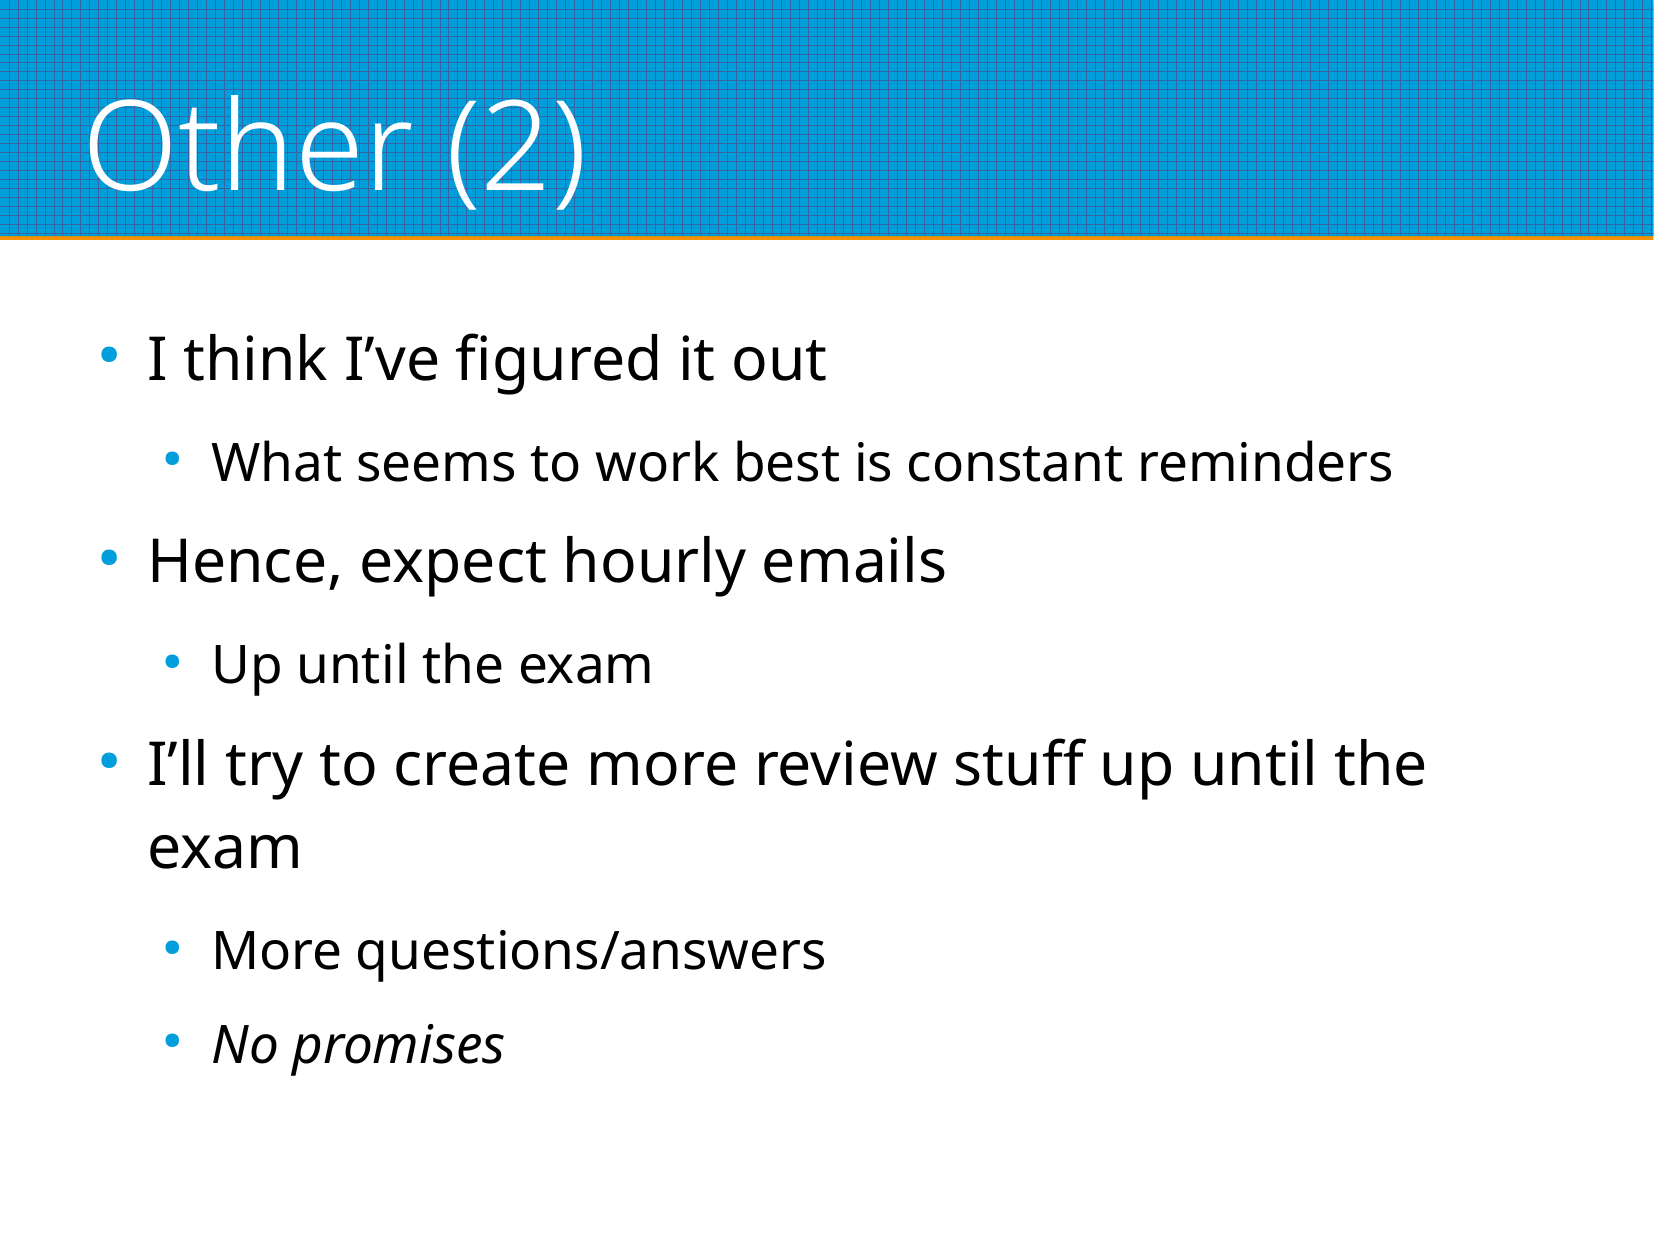

# Other (2)
I think I’ve figured it out
What seems to work best is constant reminders
Hence, expect hourly emails
Up until the exam
I’ll try to create more review stuff up until the exam
More questions/answers
No promises